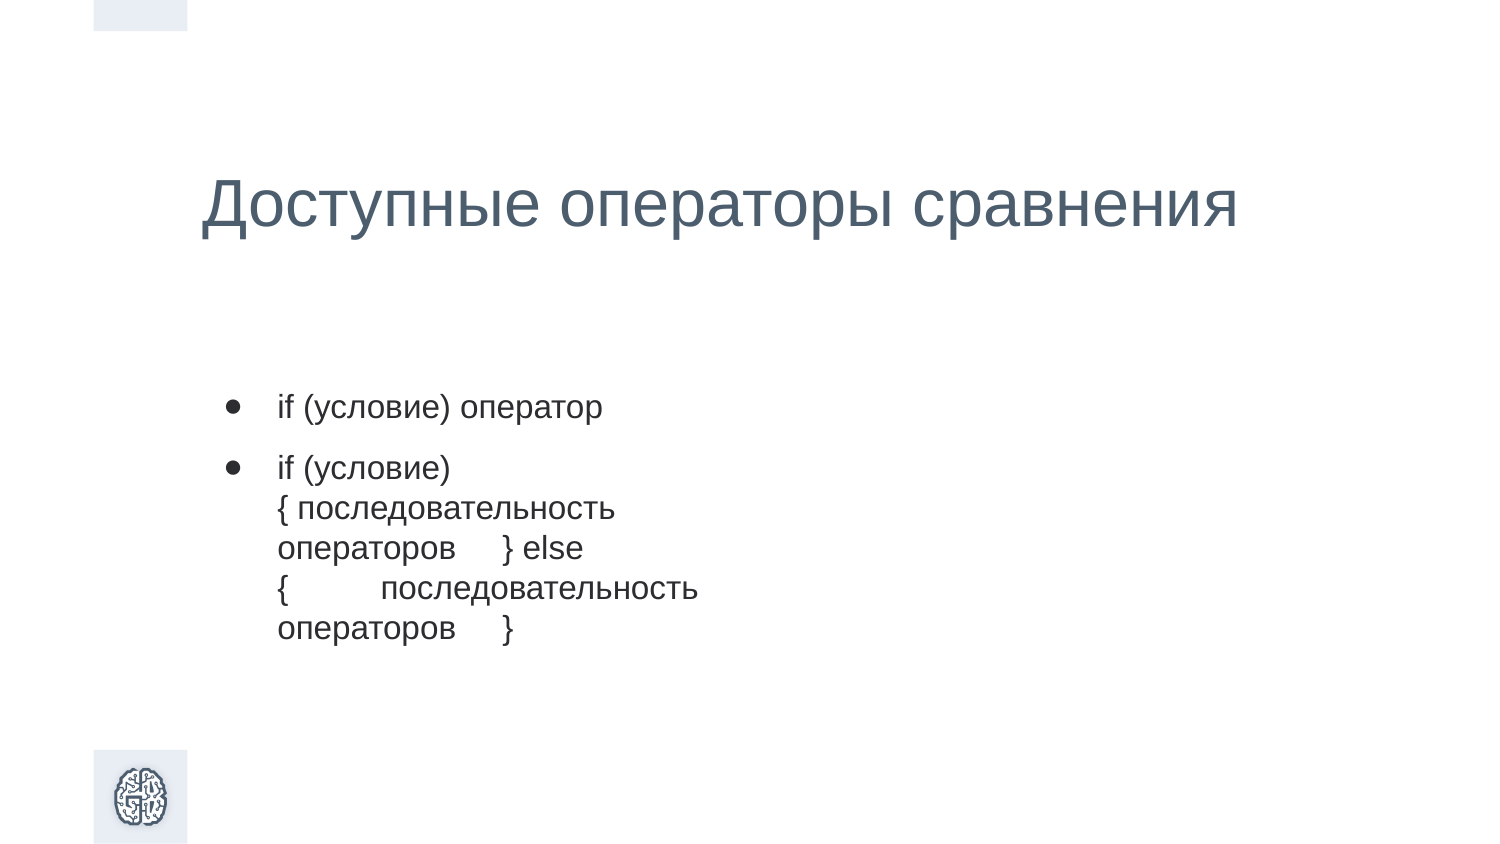

Доступные операторы сравнения
if (условие) оператор
if (условие) { последовательность операторов } else { последовательность операторов }